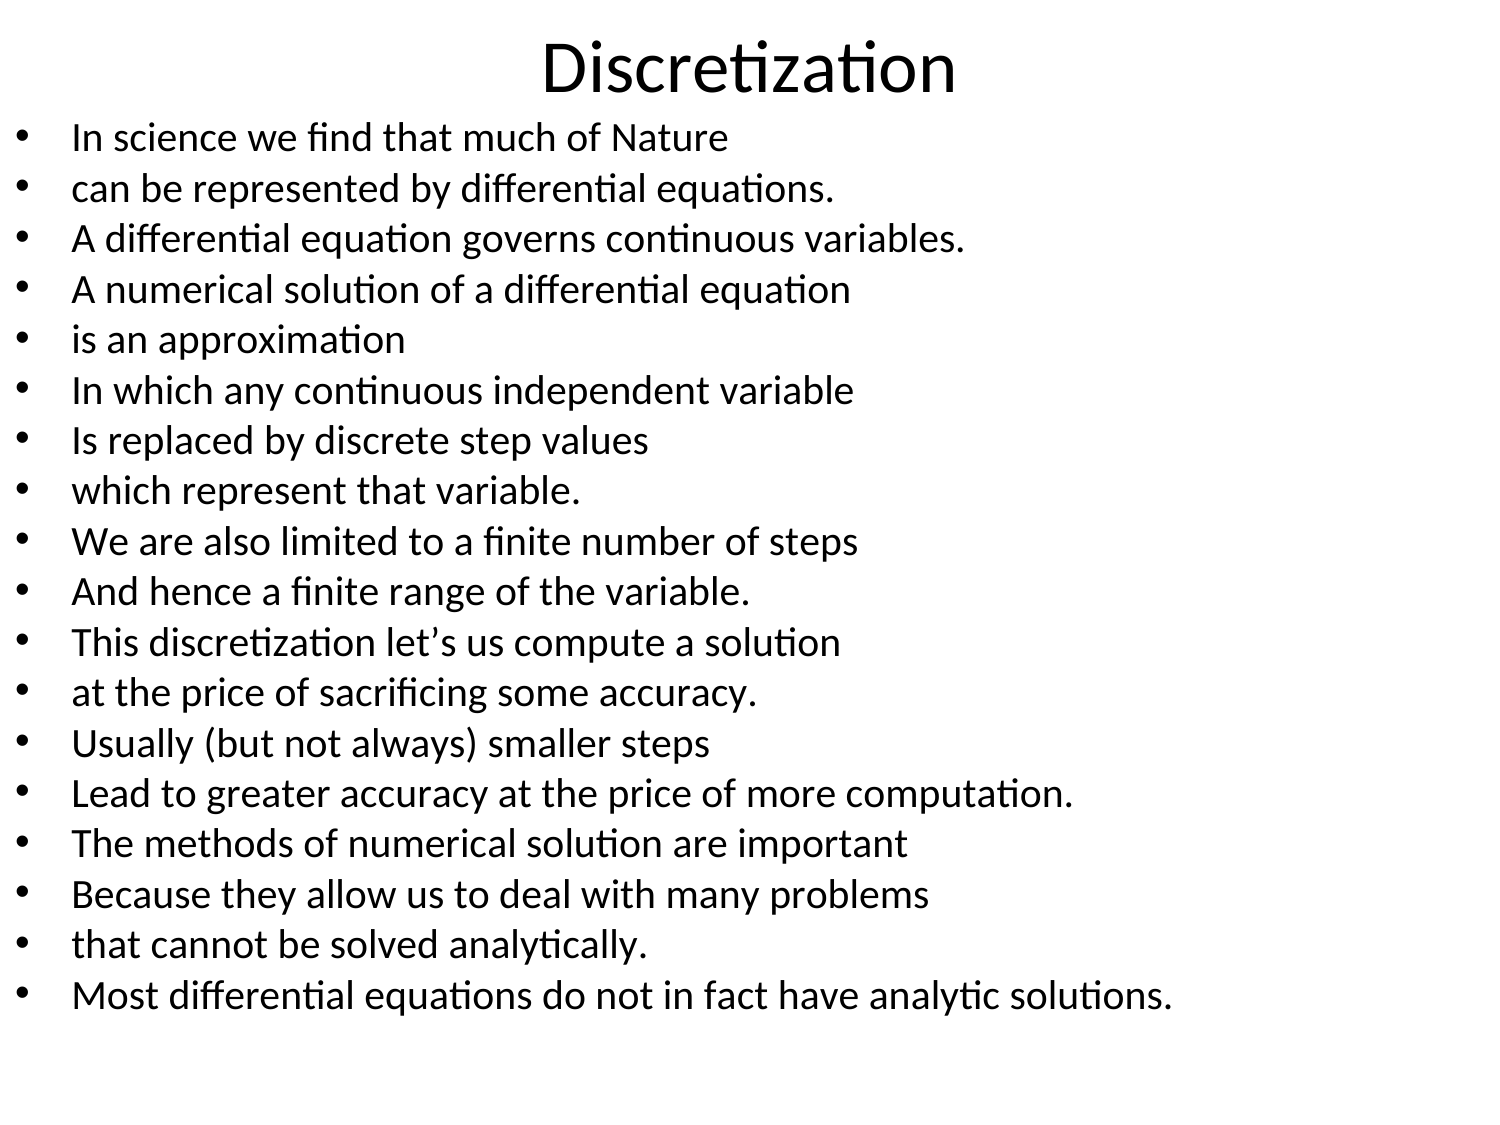

# Discretization
In science we find that much of Nature
can be represented by differential equations.
A differential equation governs continuous variables.
A numerical solution of a differential equation
is an approximation
In which any continuous independent variable
Is replaced by discrete step values
which represent that variable.
We are also limited to a finite number of steps
And hence a finite range of the variable.
This discretization let’s us compute a solution
at the price of sacrificing some accuracy.
Usually (but not always) smaller steps
Lead to greater accuracy at the price of more computation.
The methods of numerical solution are important
Because they allow us to deal with many problems
that cannot be solved analytically.
Most differential equations do not in fact have analytic solutions.